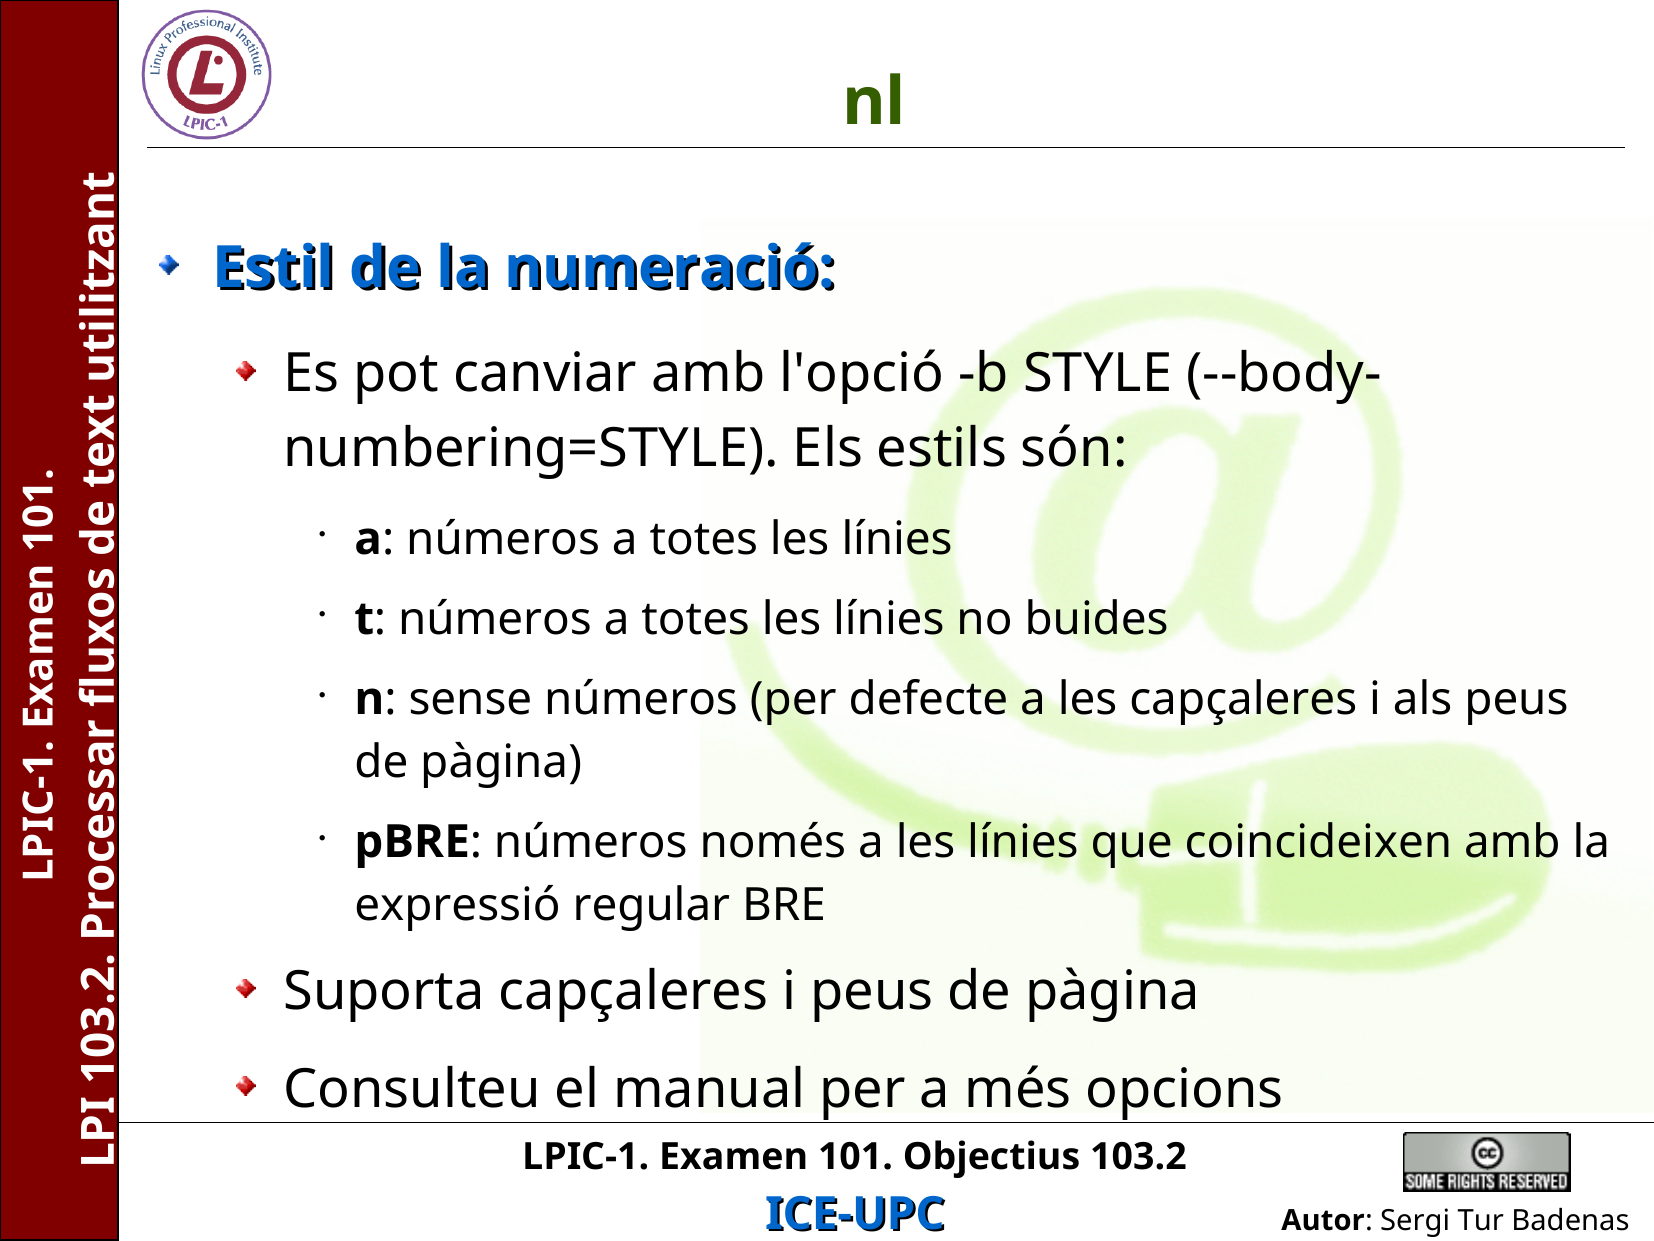

# nl
Estil de la numeració:
Es pot canviar amb l'opció -b STYLE (--body-numbering=STYLE). Els estils són:
a: números a totes les línies
t: números a totes les línies no buides
n: sense números (per defecte a les capçaleres i als peus de pàgina)
pBRE: números només a les línies que coincideixen amb la expressió regular BRE
Suporta capçaleres i peus de pàgina
Consulteu el manual per a més opcions